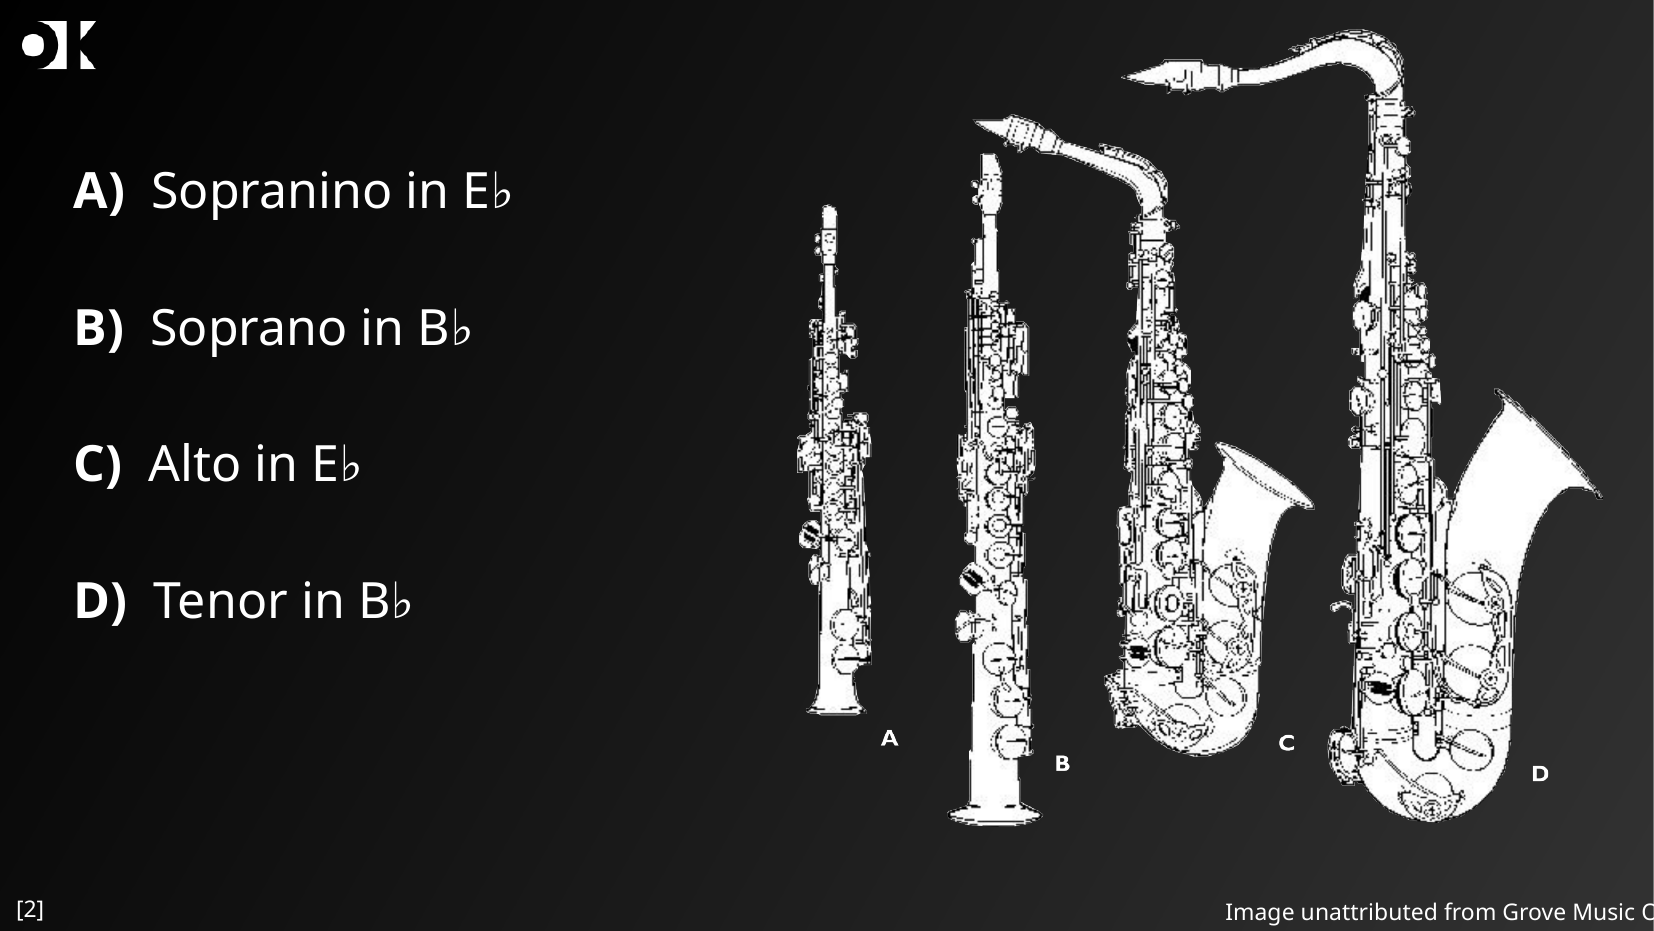

A) Sopranino in E♭
B) Soprano in B♭
C) Alto in E♭
D) Tenor in B♭
[2]
Image unattributed from Grove Music Online.